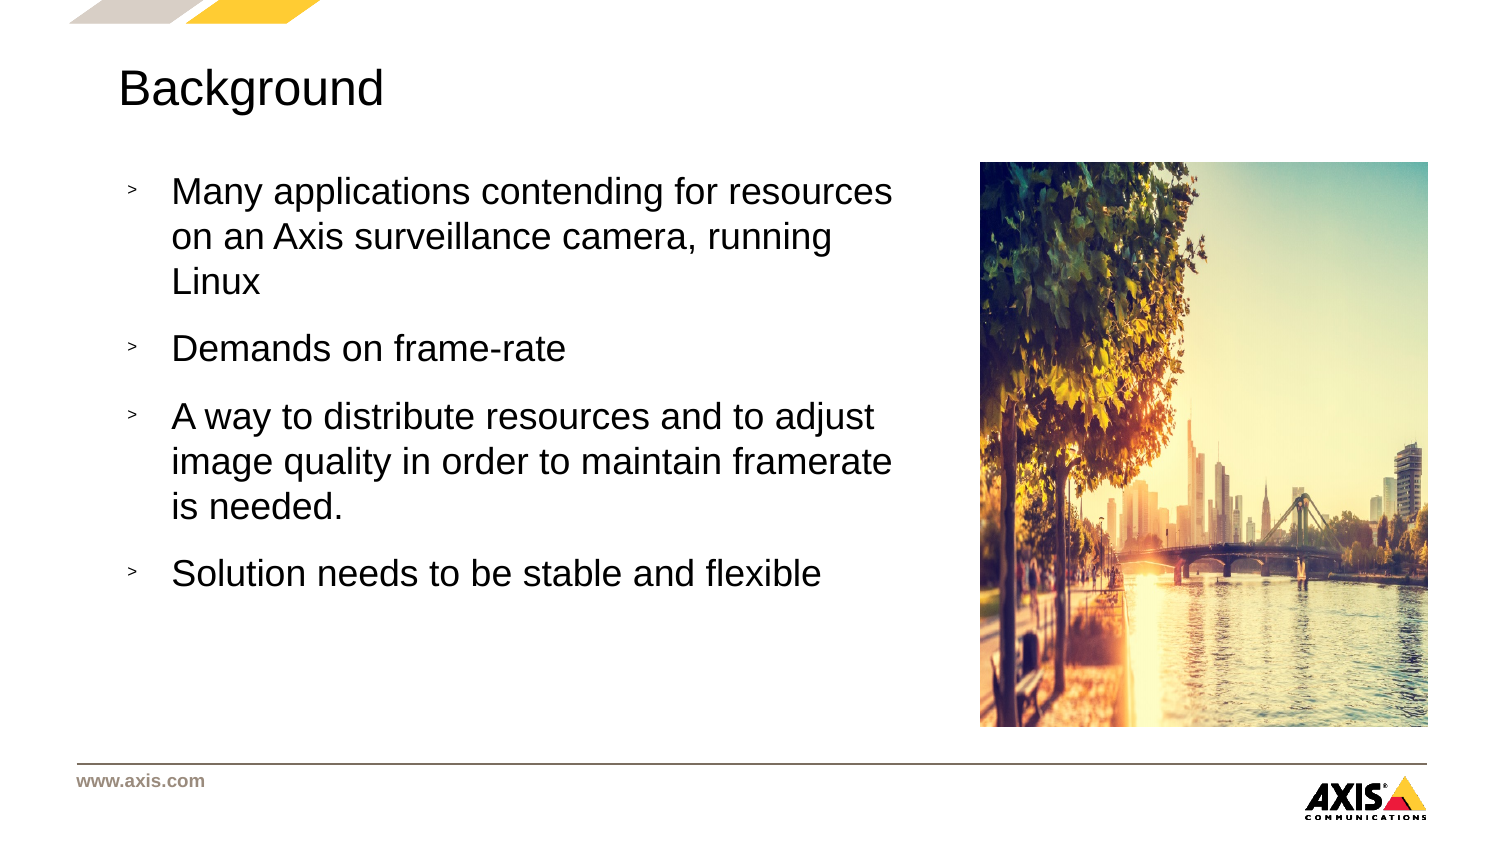

Background
# Many applications contending for resources on an Axis surveillance camera, running Linux
Demands on frame-rate
A way to distribute resources and to adjust image quality in order to maintain framerate is needed.
Solution needs to be stable and flexible